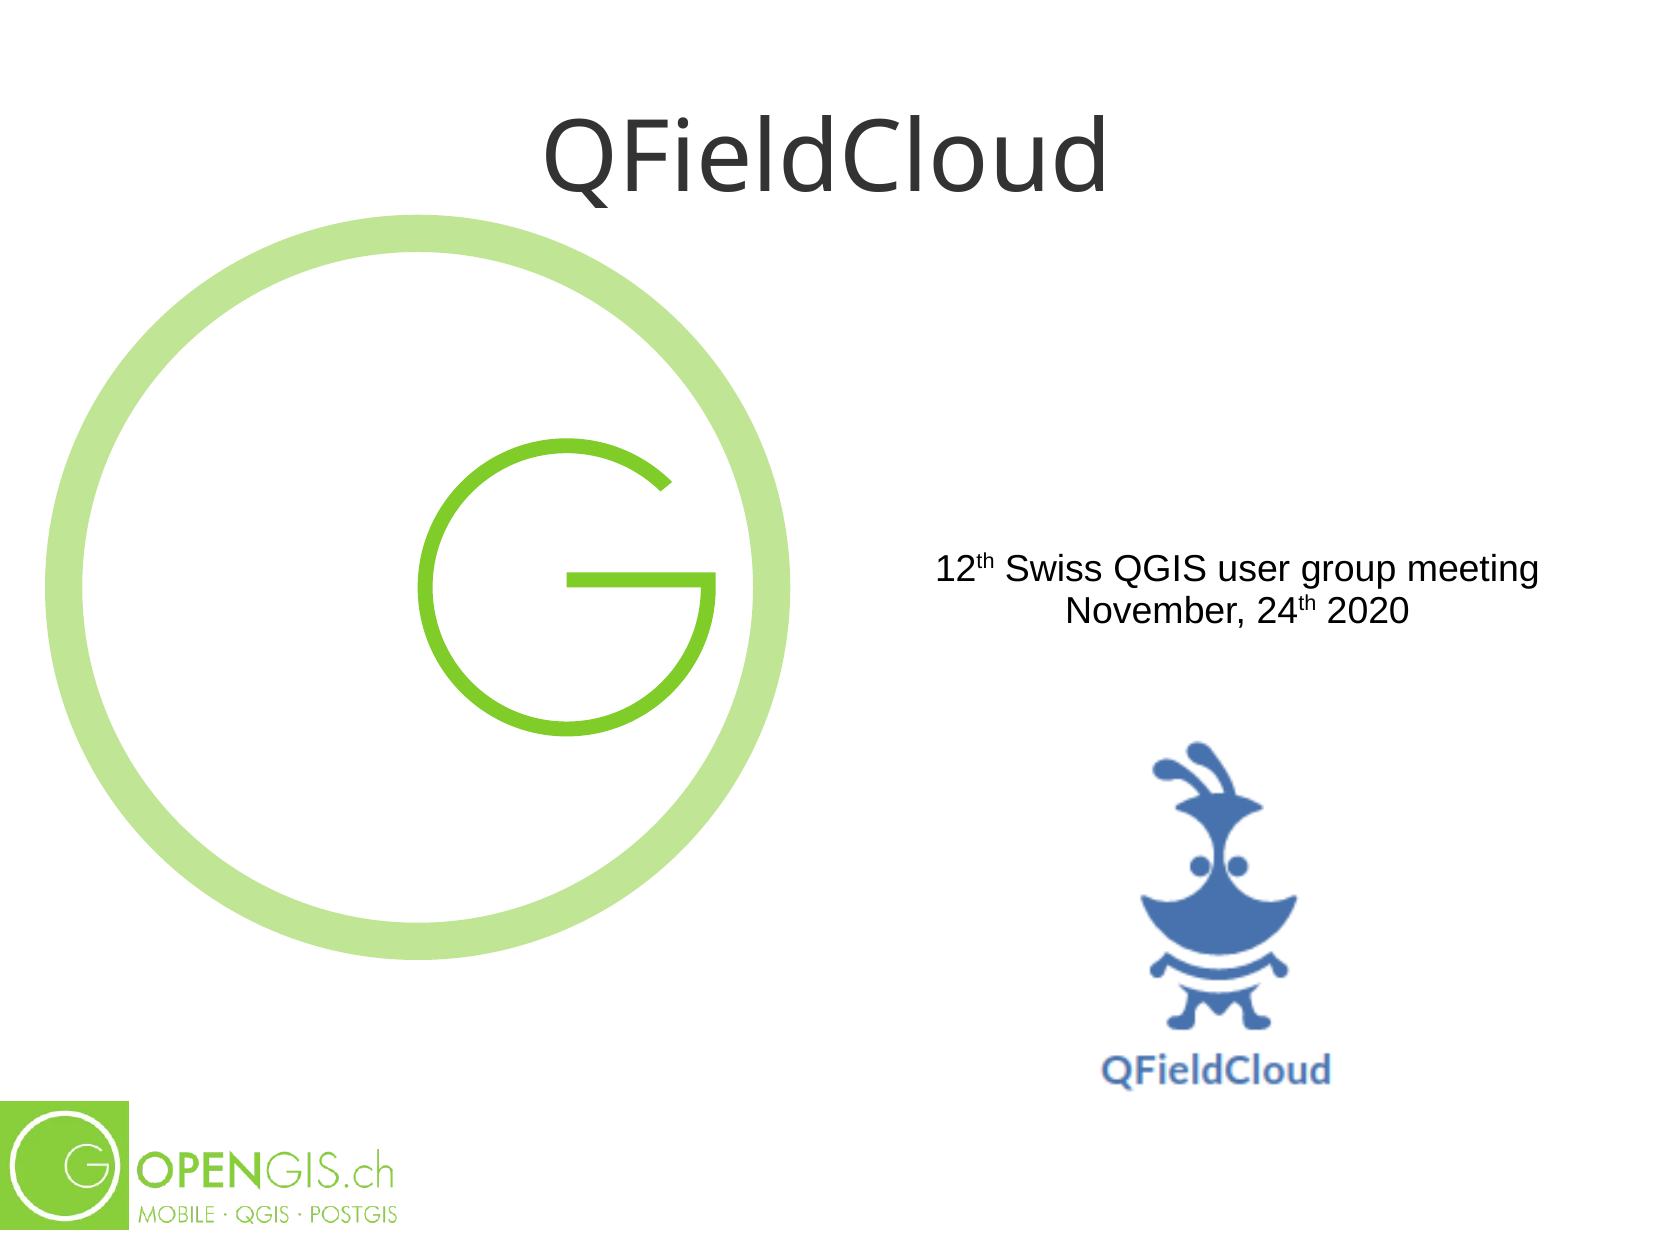

# QFieldCloud
12th Swiss QGIS user group meeting
November, 24th 2020